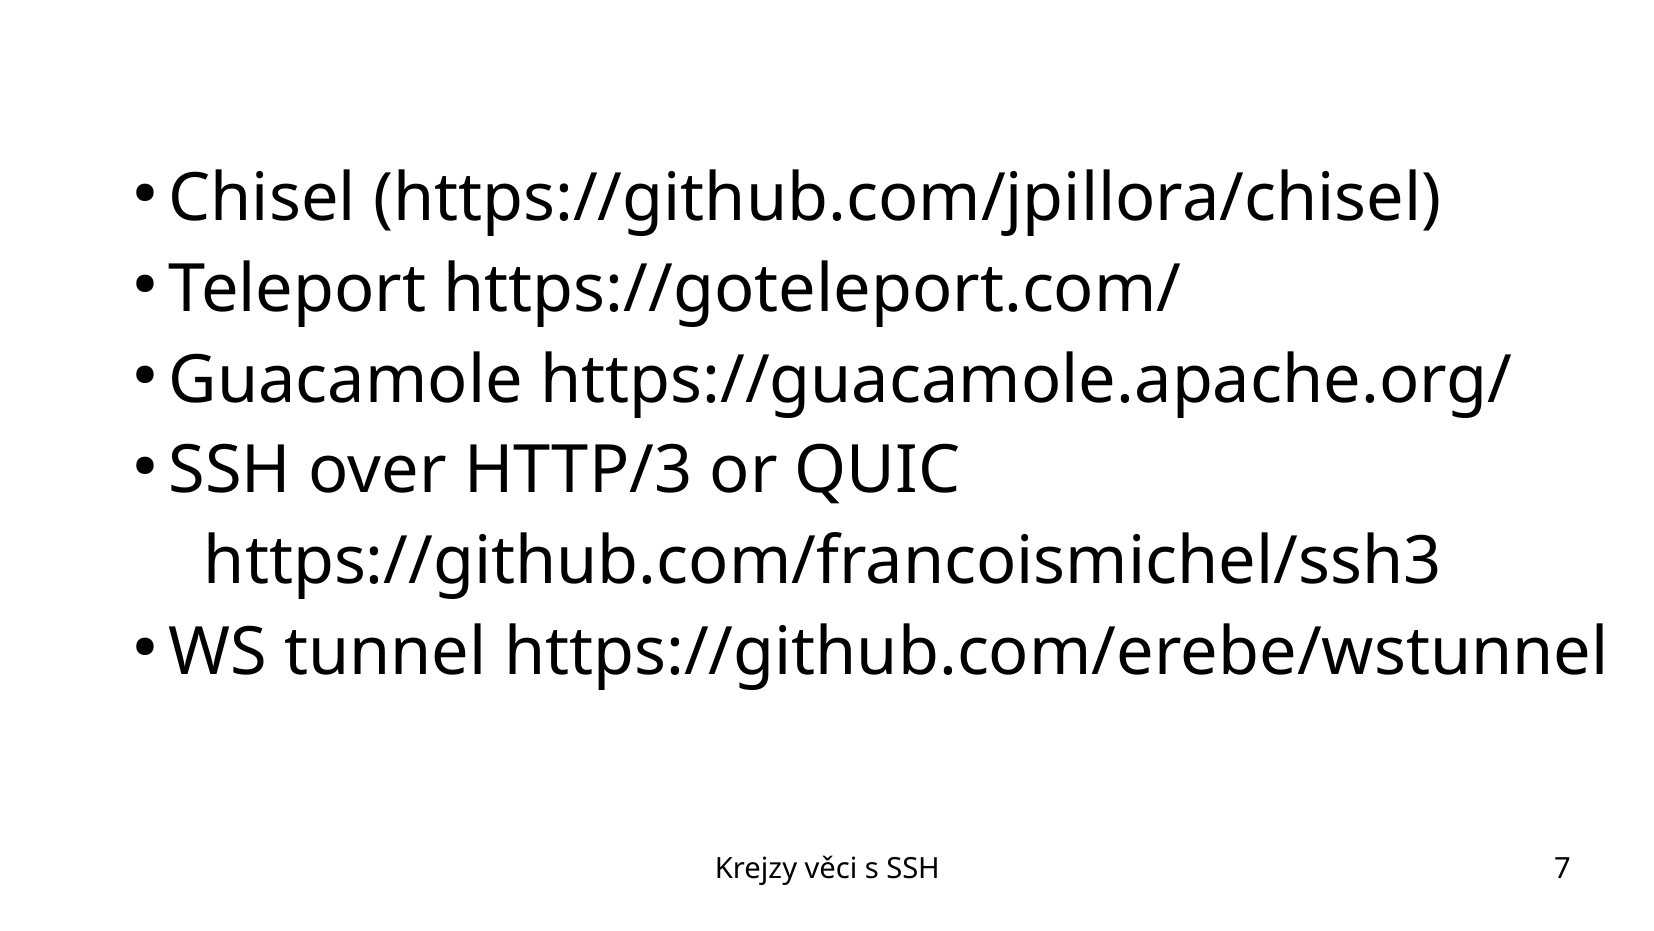

Chisel (https://github.com/jpillora/chisel)
Teleport https://goteleport.com/
Guacamole https://guacamole.apache.org/
SSH over HTTP/3 or QUIC
https://github.com/francoismichel/ssh3
WS tunnel https://github.com/erebe/wstunnel
Krejzy věci s SSH
7